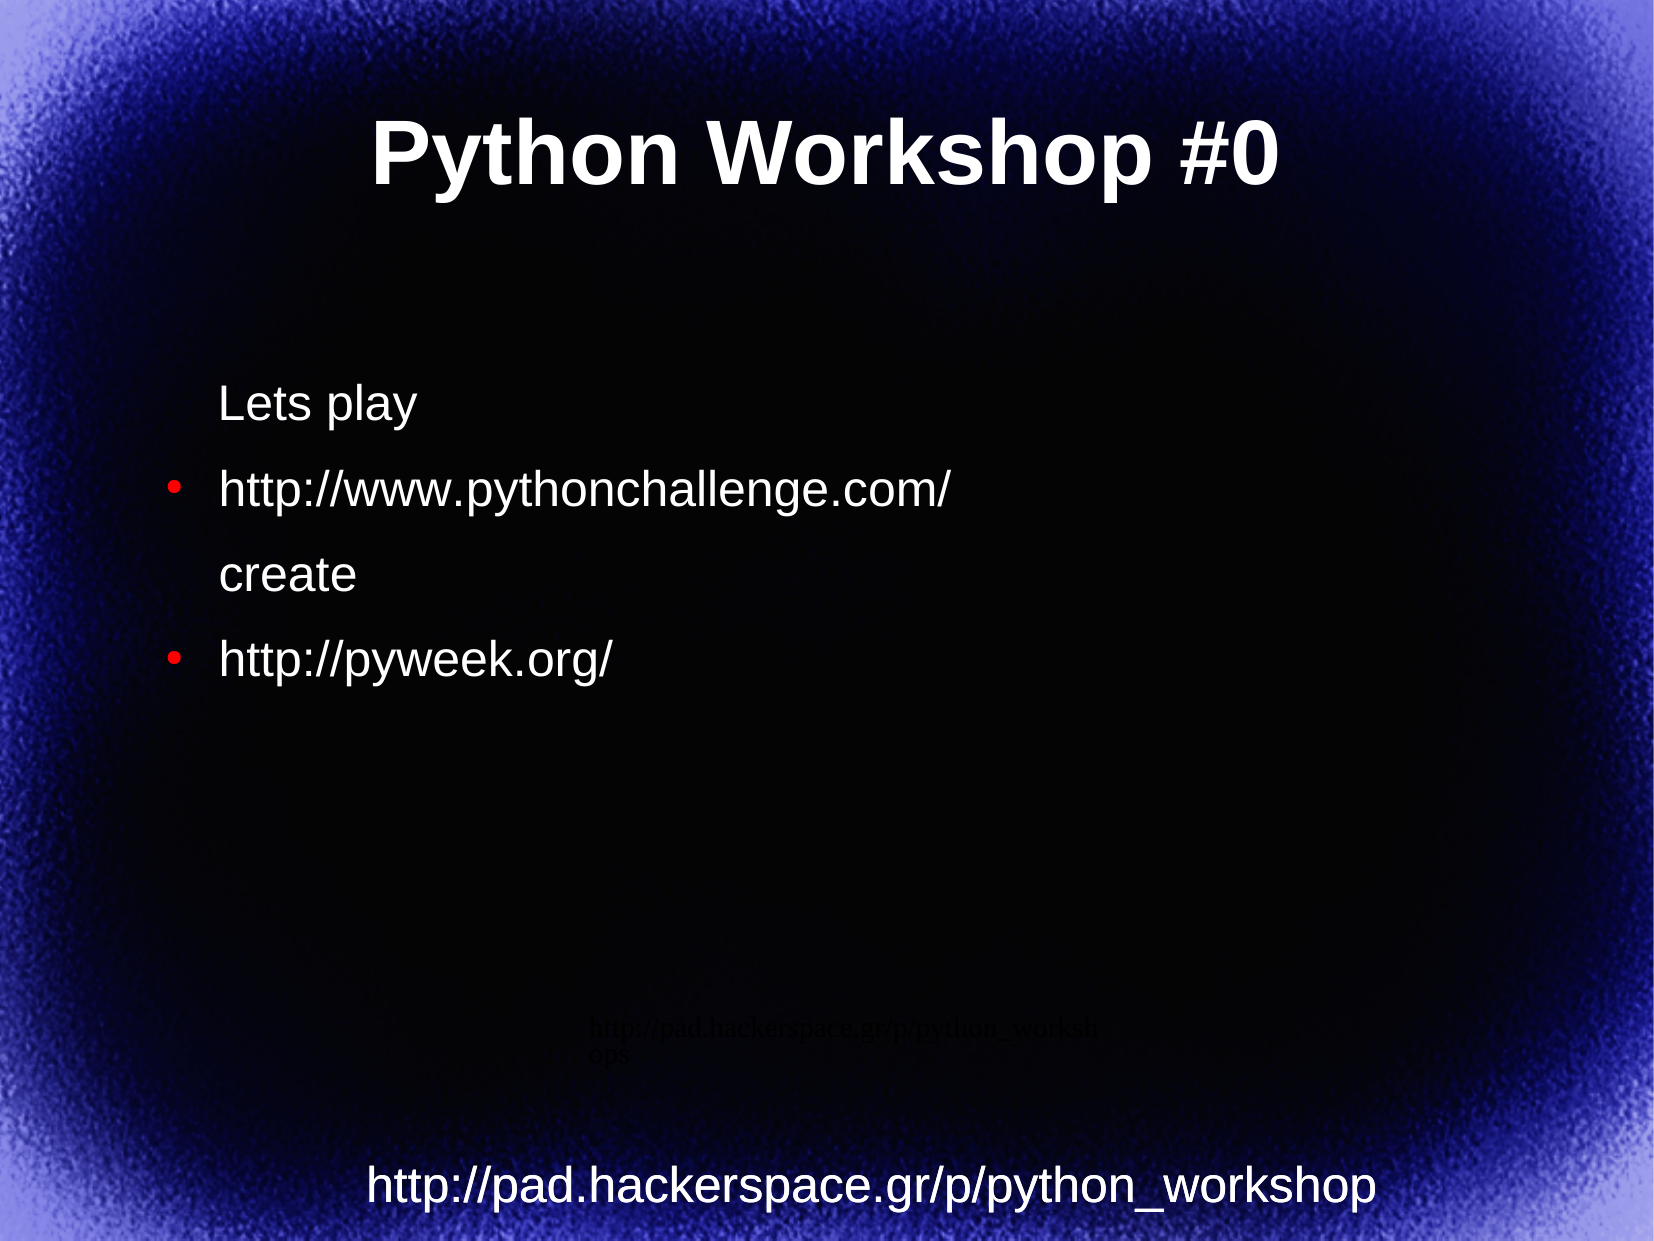

# Python Workshop #0
 Lets play
http://www.pythonchallenge.com/
create
http://pyweek.org/
http://pad.hackerspace.gr/p/python_workshops
http://pad.hackerspace.gr/p/python_workshop
http://pad.hackerspace.gr/p/python_workshop